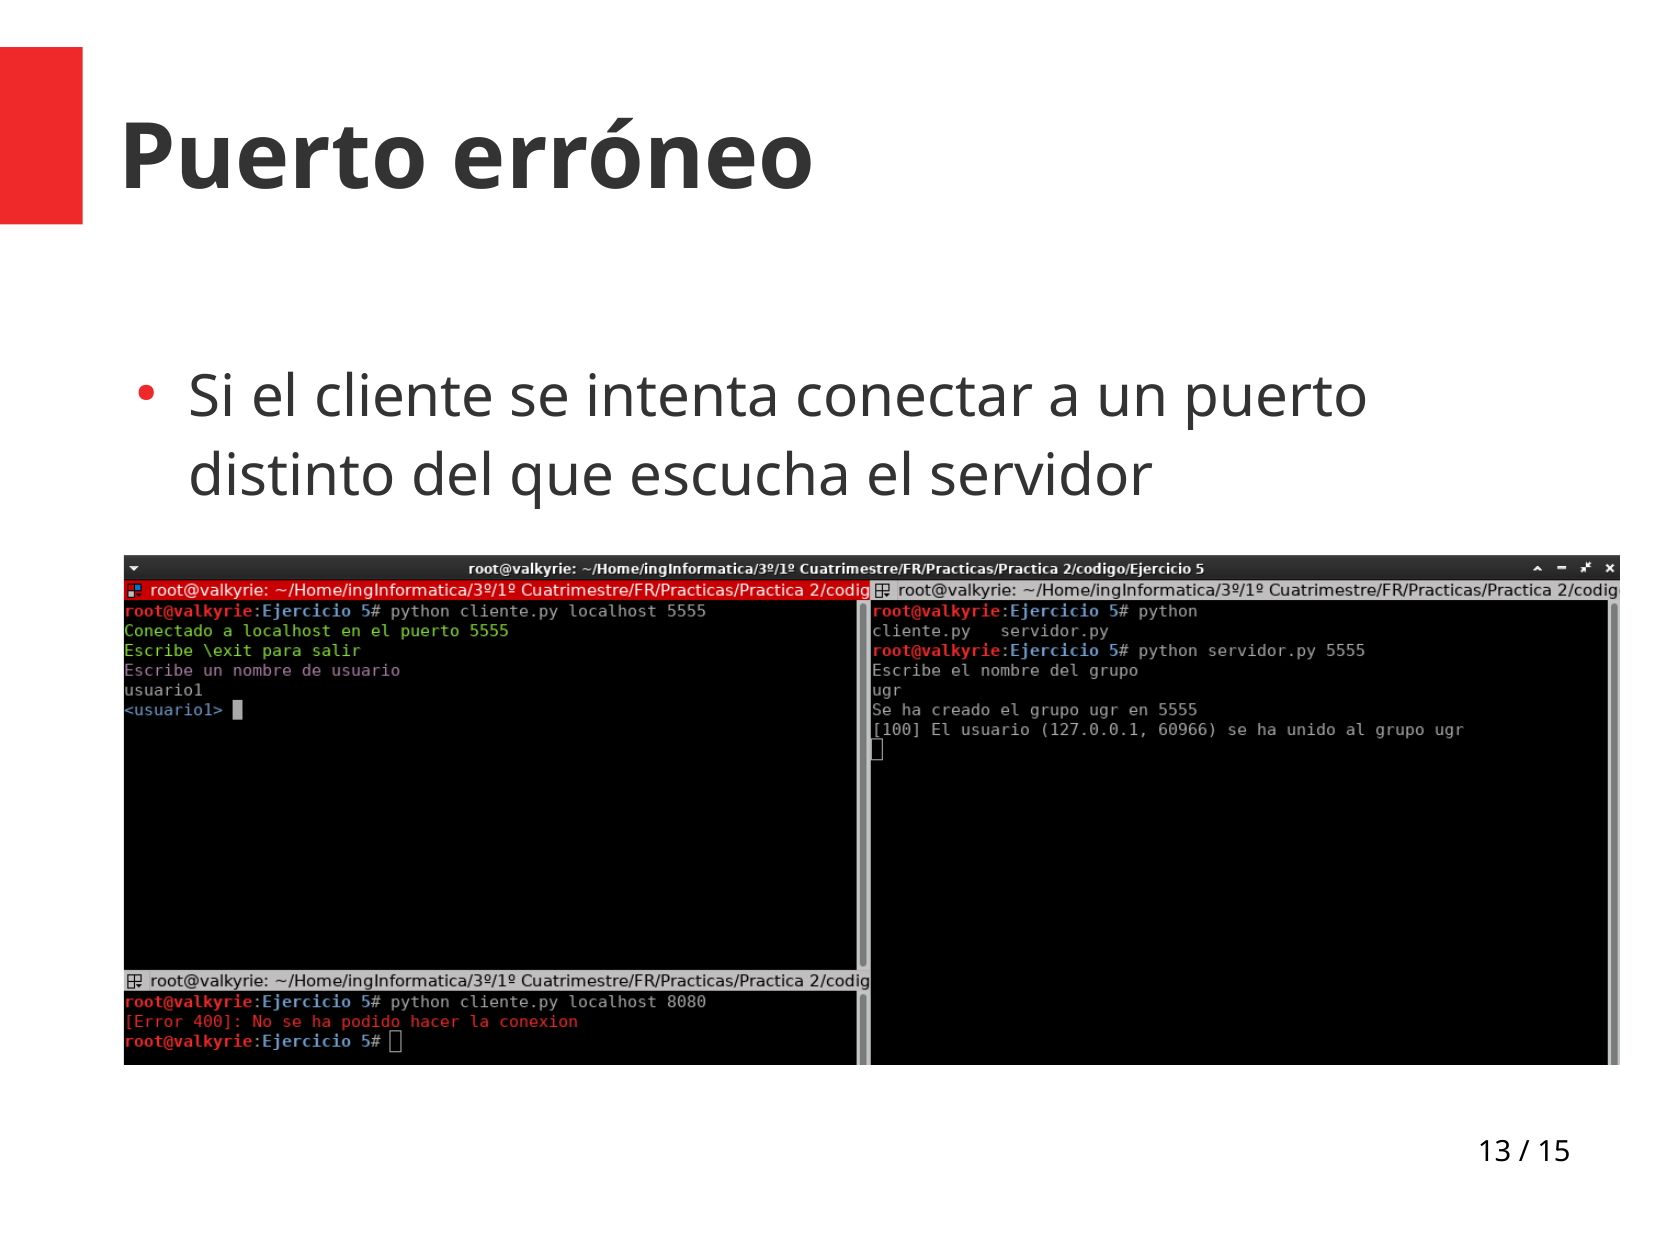

# Puerto erróneo
Si el cliente se intenta conectar a un puerto distinto del que escucha el servidor
13